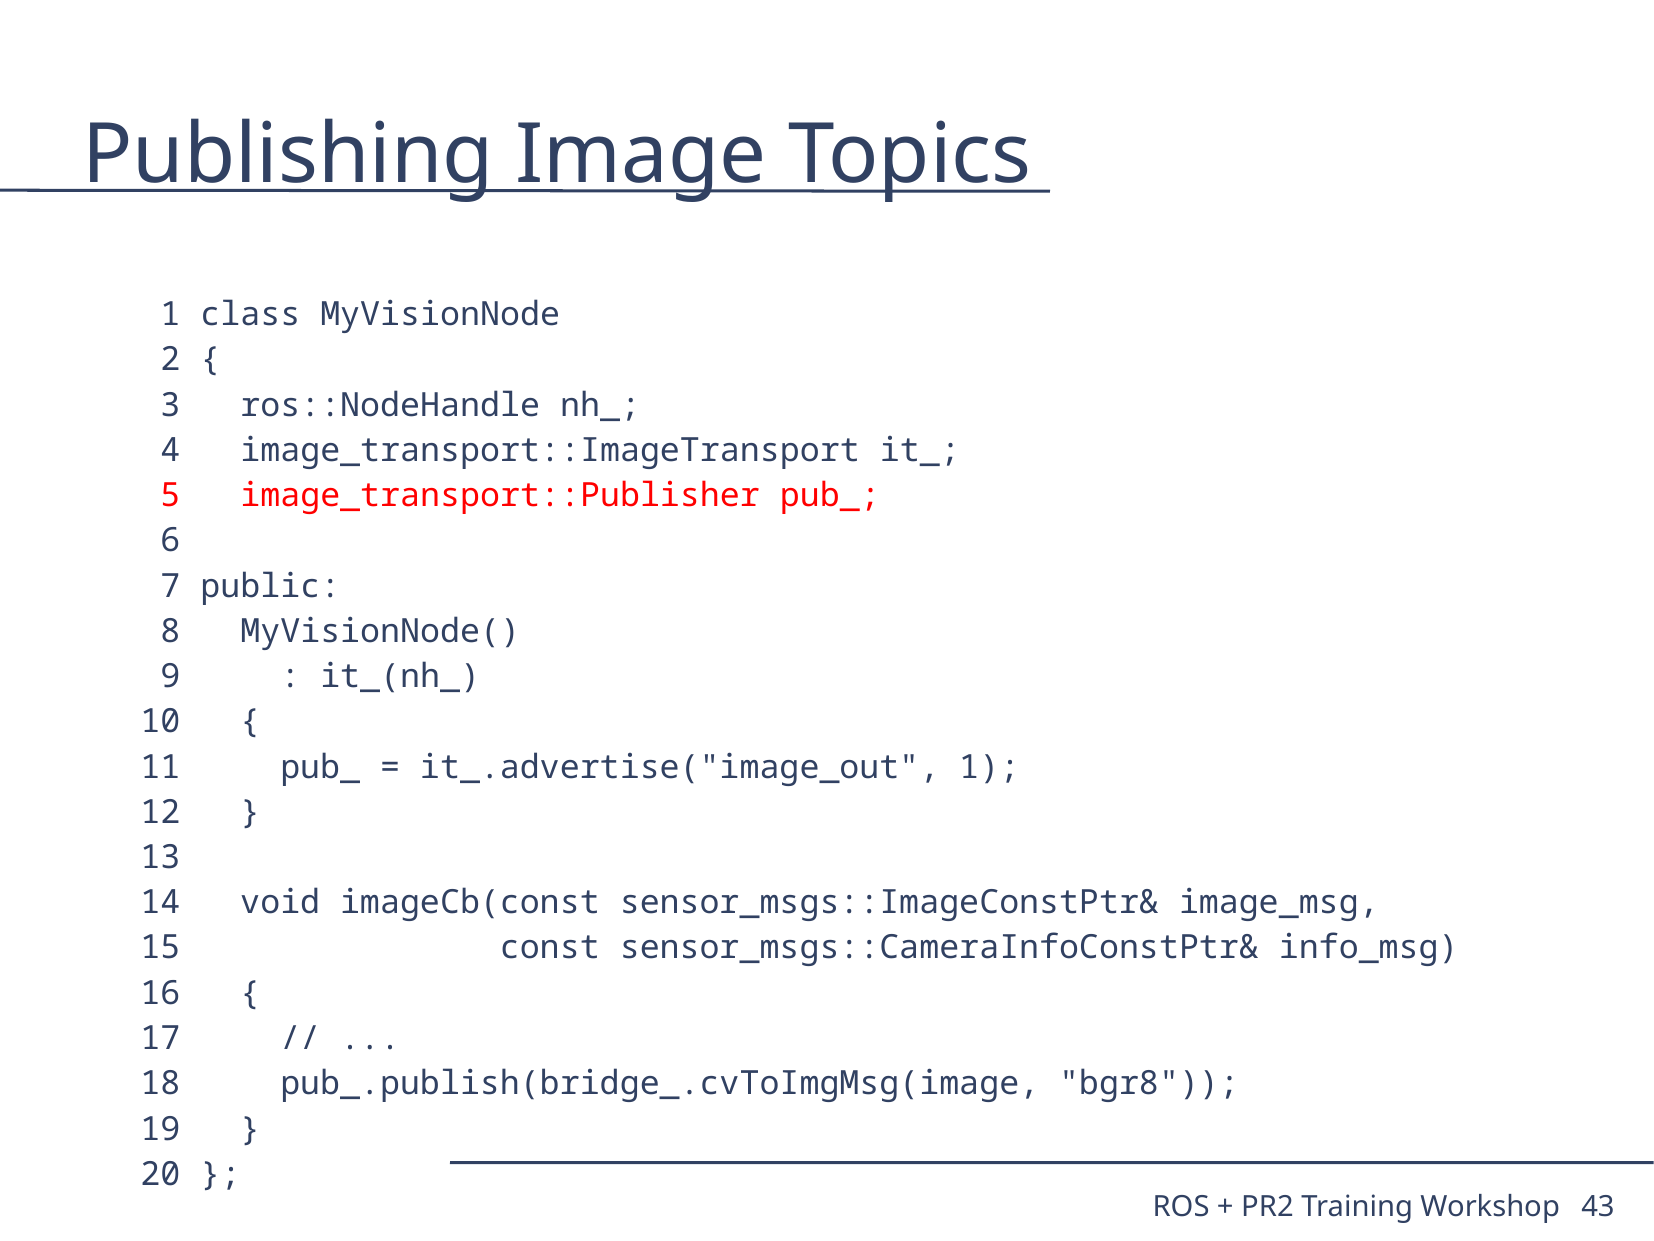

# Publishing Image Topics
 1 class MyVisionNode
 2 {
 3 ros::NodeHandle nh_;
 4 image_transport::ImageTransport it_;
 5 image_transport::Publisher pub_;
 6
 7 public:
 8 MyVisionNode()
 9 : it_(nh_)
 10 {
 11 pub_ = it_.advertise("image_out", 1);
 12 }
 13
 14 void imageCb(const sensor_msgs::ImageConstPtr& image_msg,
 15 const sensor_msgs::CameraInfoConstPtr& info_msg)
 16 {
 17 // ...
 18 pub_.publish(bridge_.cvToImgMsg(image, "bgr8"));
 19 }
 20 };